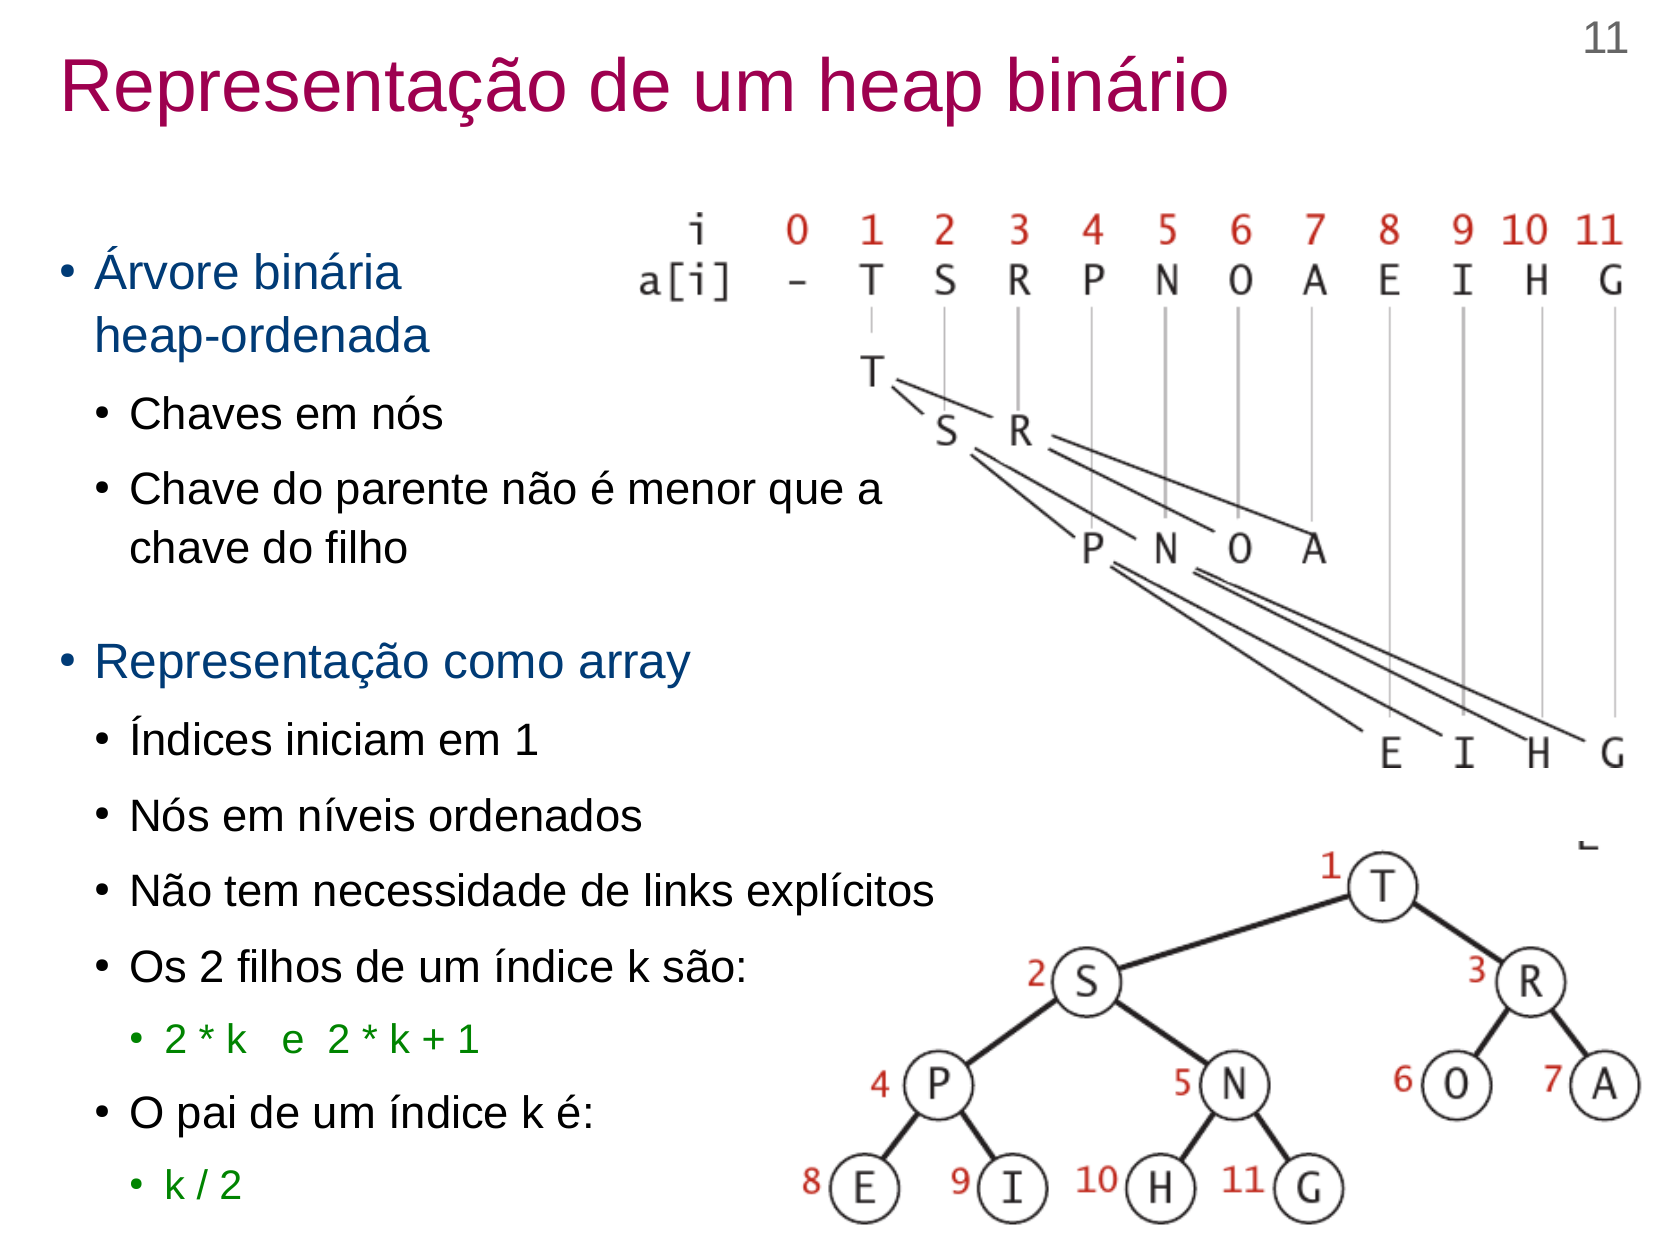

11
# Representação de um heap binário
Árvore binária
heap-ordenada
Chaves em nós
Chave do parente não é menor que a chave do filho
Representação como array
Índices iniciam em 1
Nós em níveis ordenados
Não tem necessidade de links explícitos
Os 2 filhos de um índice k são:
2 * k e 2 * k + 1
O pai de um índice k é:
k / 2